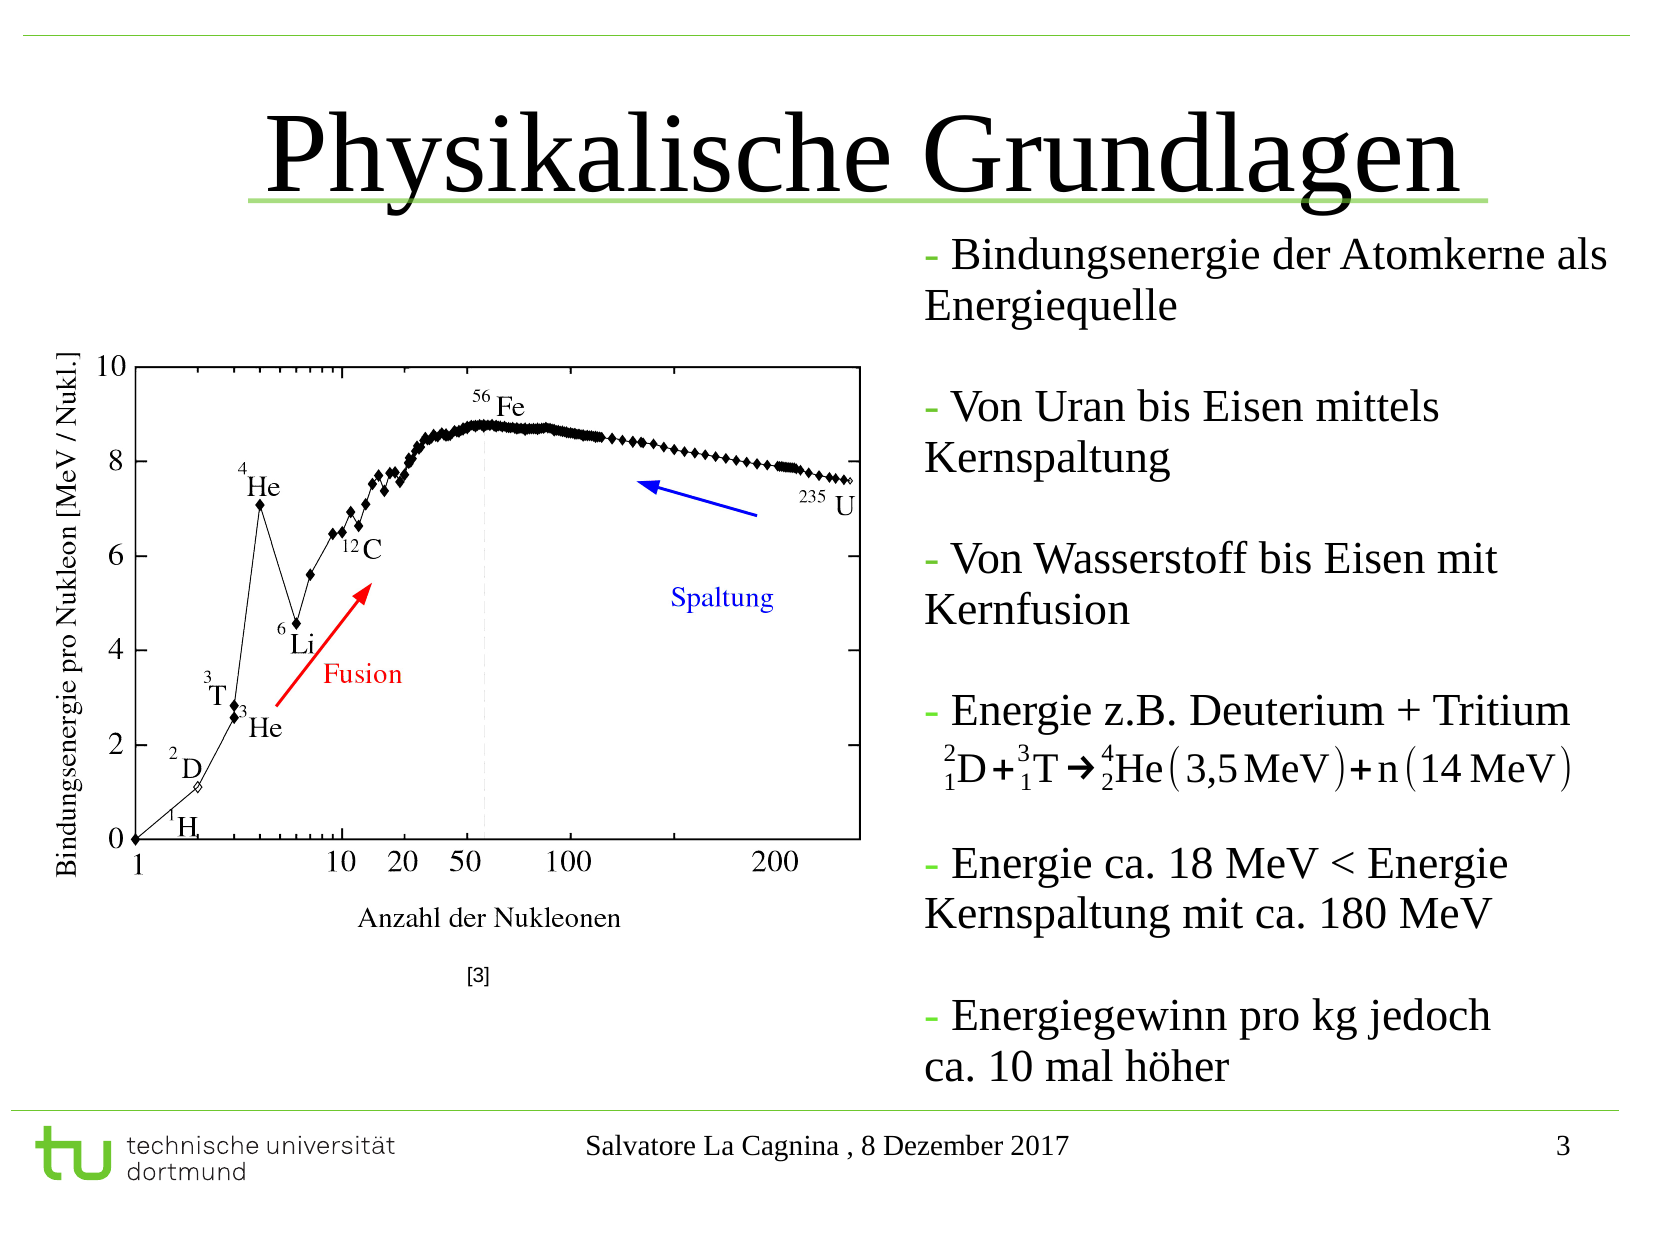

# Physikalische Grundlagen
- Bindungsenergie der Atomkerne als Energiequelle
- Von Uran bis Eisen mittels Kernspaltung
- Von Wasserstoff bis Eisen mit Kernfusion
- Energie z.B. Deuterium + Tritium
- Energie ca. 18 MeV < Energie Kernspaltung mit ca. 180 MeV
- Energiegewinn pro kg jedoch ca. 10 mal höher
[3]
Salvatore La Cagnina , 8 Dezember 2017
3